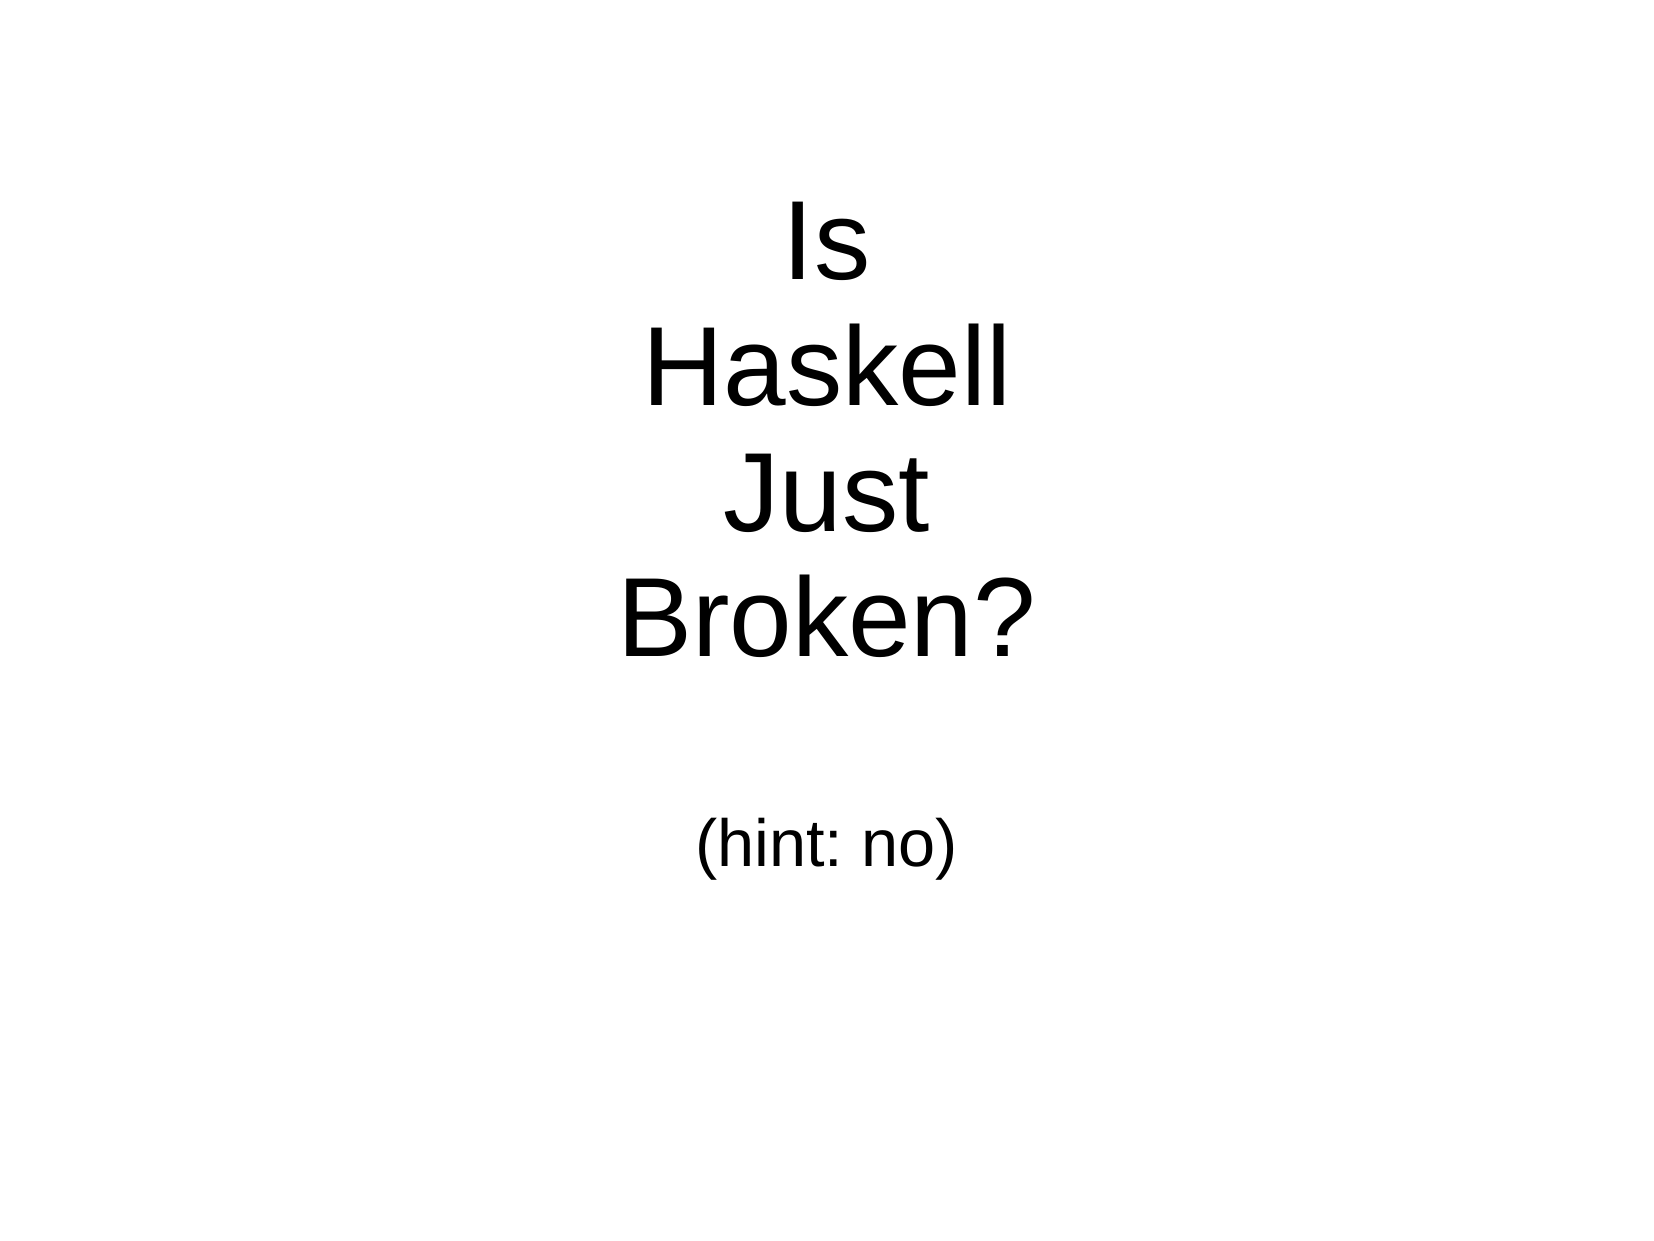

# Is
Haskell
Just
Broken?
(hint: no)